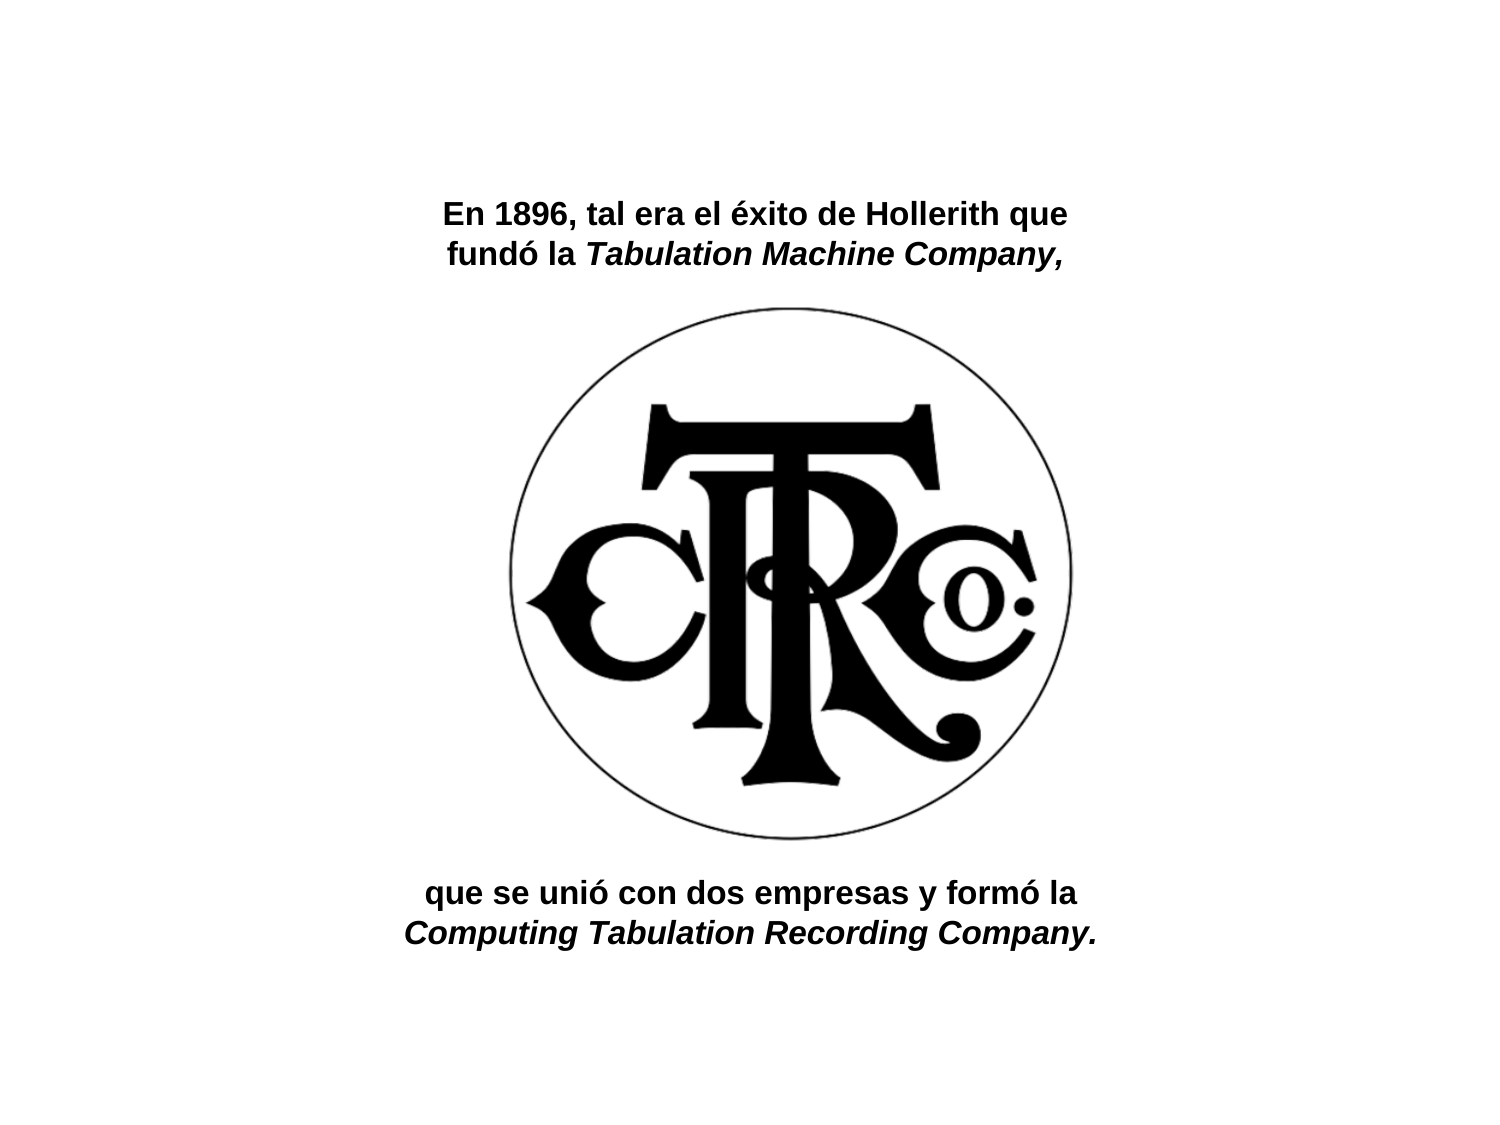

En 1896, tal era el éxito de Hollerith que
fundó la Tabulation Machine Company,
que se unió con dos empresas y formó la
Computing Tabulation Recording Company.